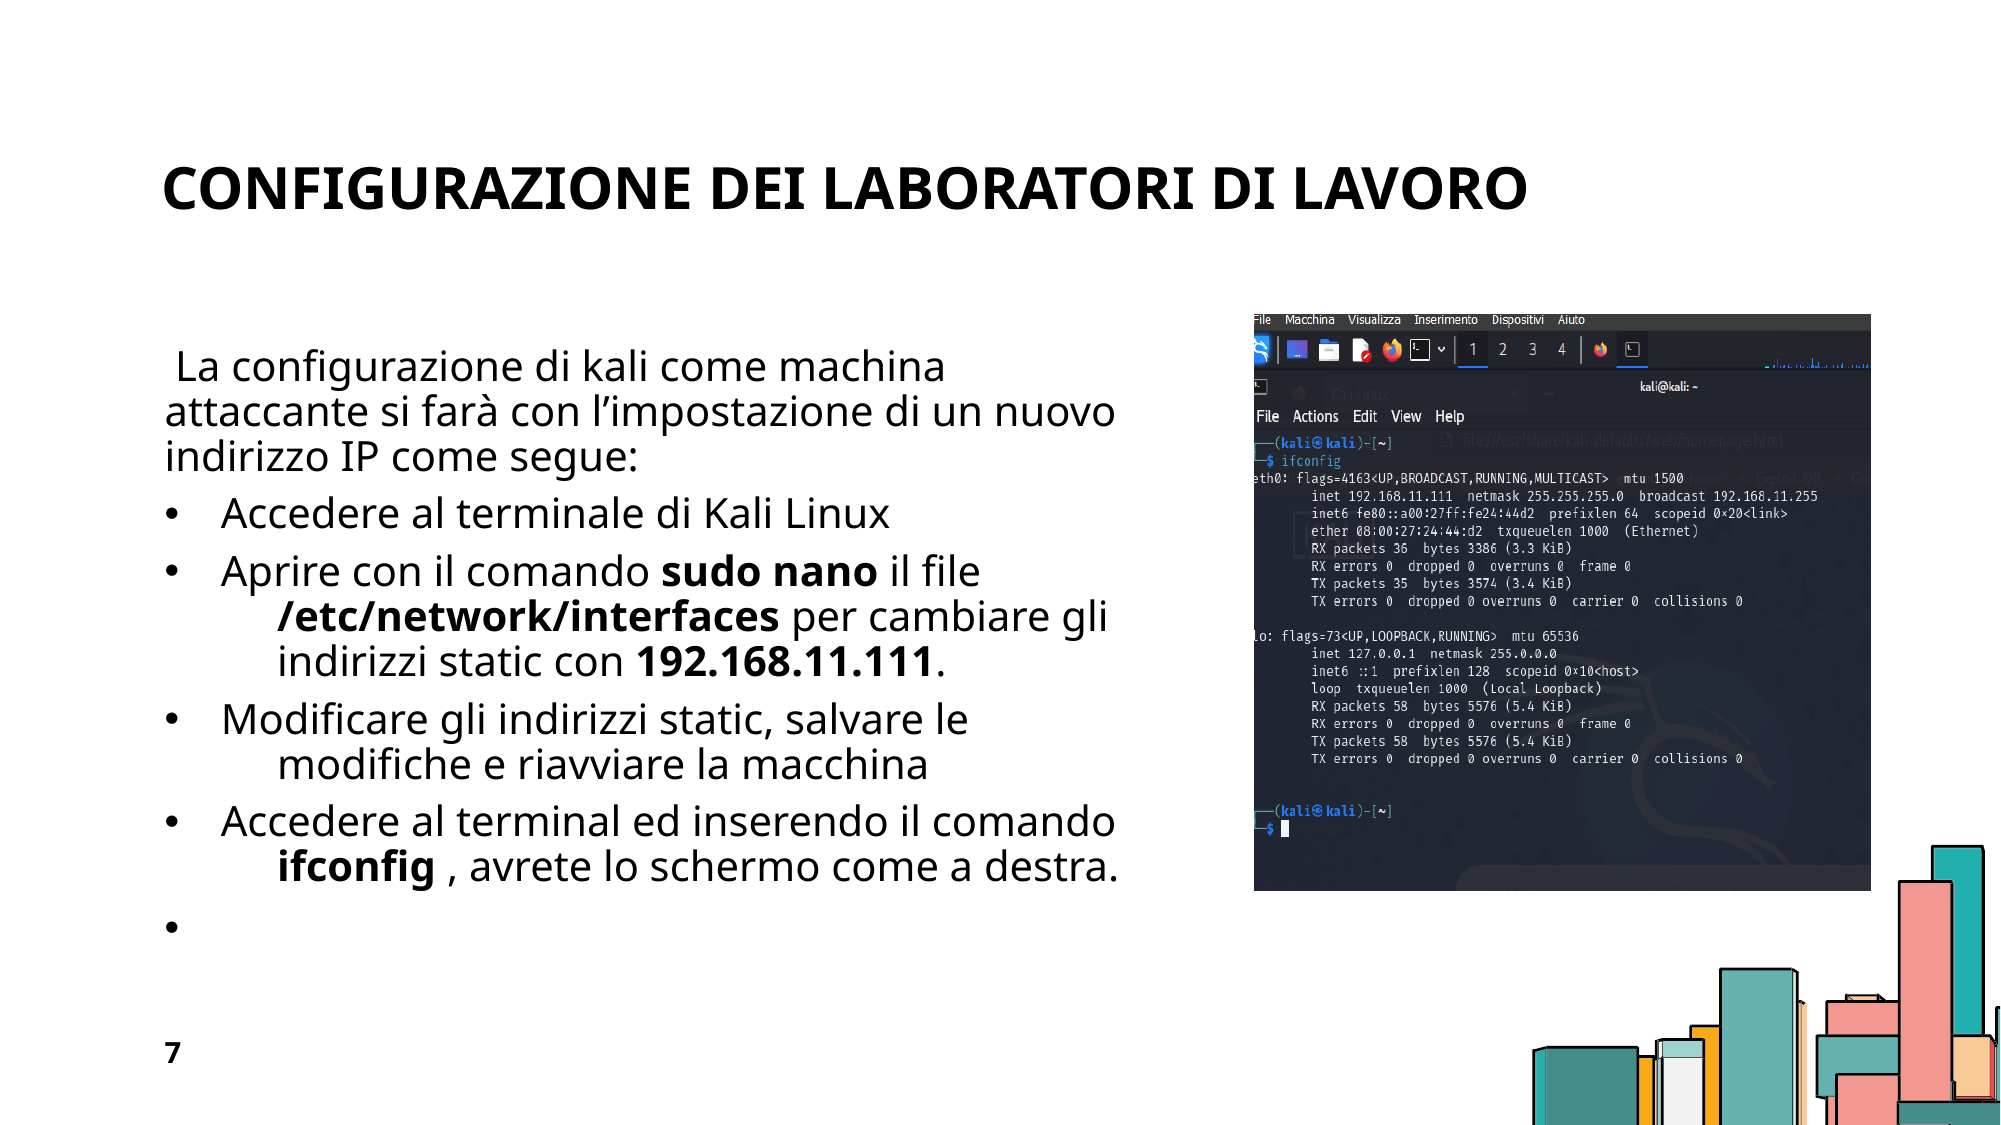

# Configurazione dei laboratori di lavoro
 La configurazione di kali come machina attaccante si farà con l’impostazione di un nuovo indirizzo IP come segue:
Accedere al terminale di Kali Linux
Aprire con il comando sudo nano il file /etc/network/interfaces per cambiare gli indirizzi static con 192.168.11.111.
Modificare gli indirizzi static, salvare le modifiche e riavviare la macchina
Accedere al terminal ed inserendo il comando ifconfig , avrete lo schermo come a destra.